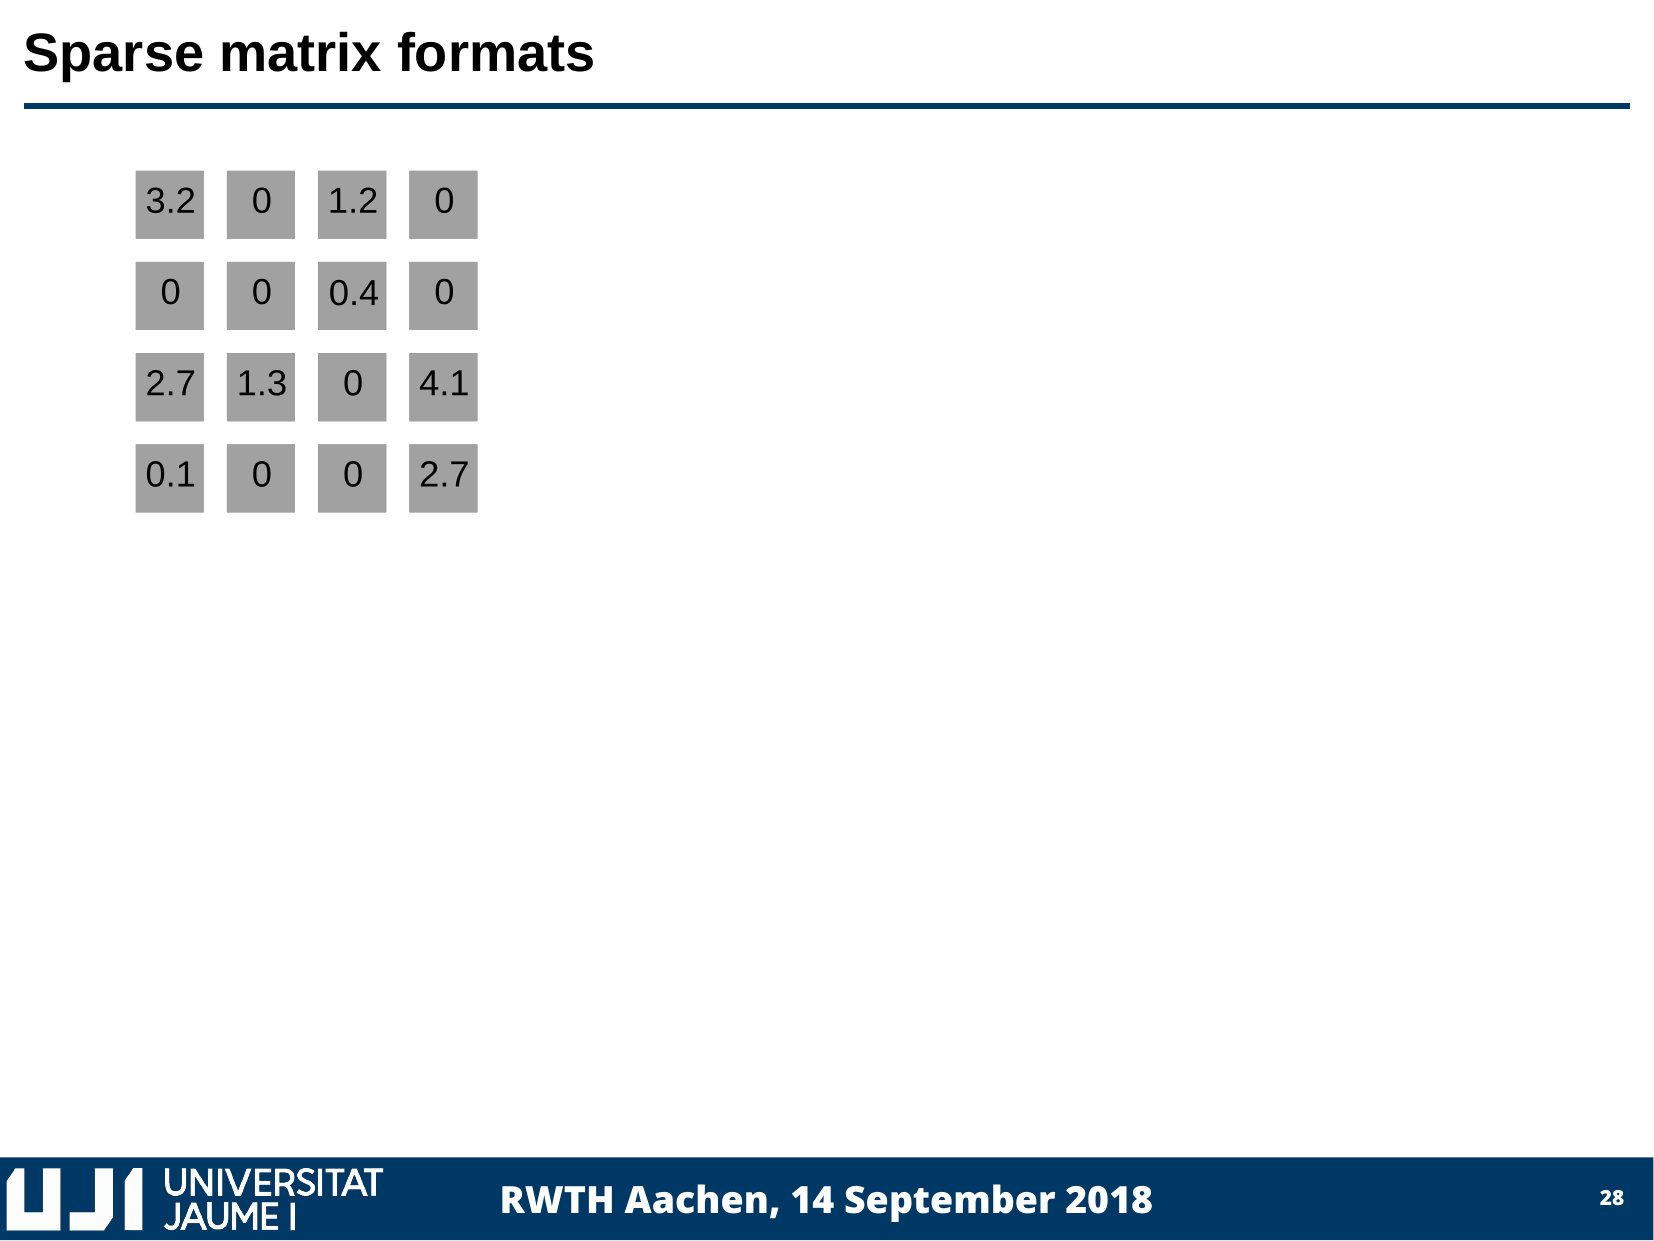

# Sparse matrix formats
RWTH Aachen, 14 September 2018
28